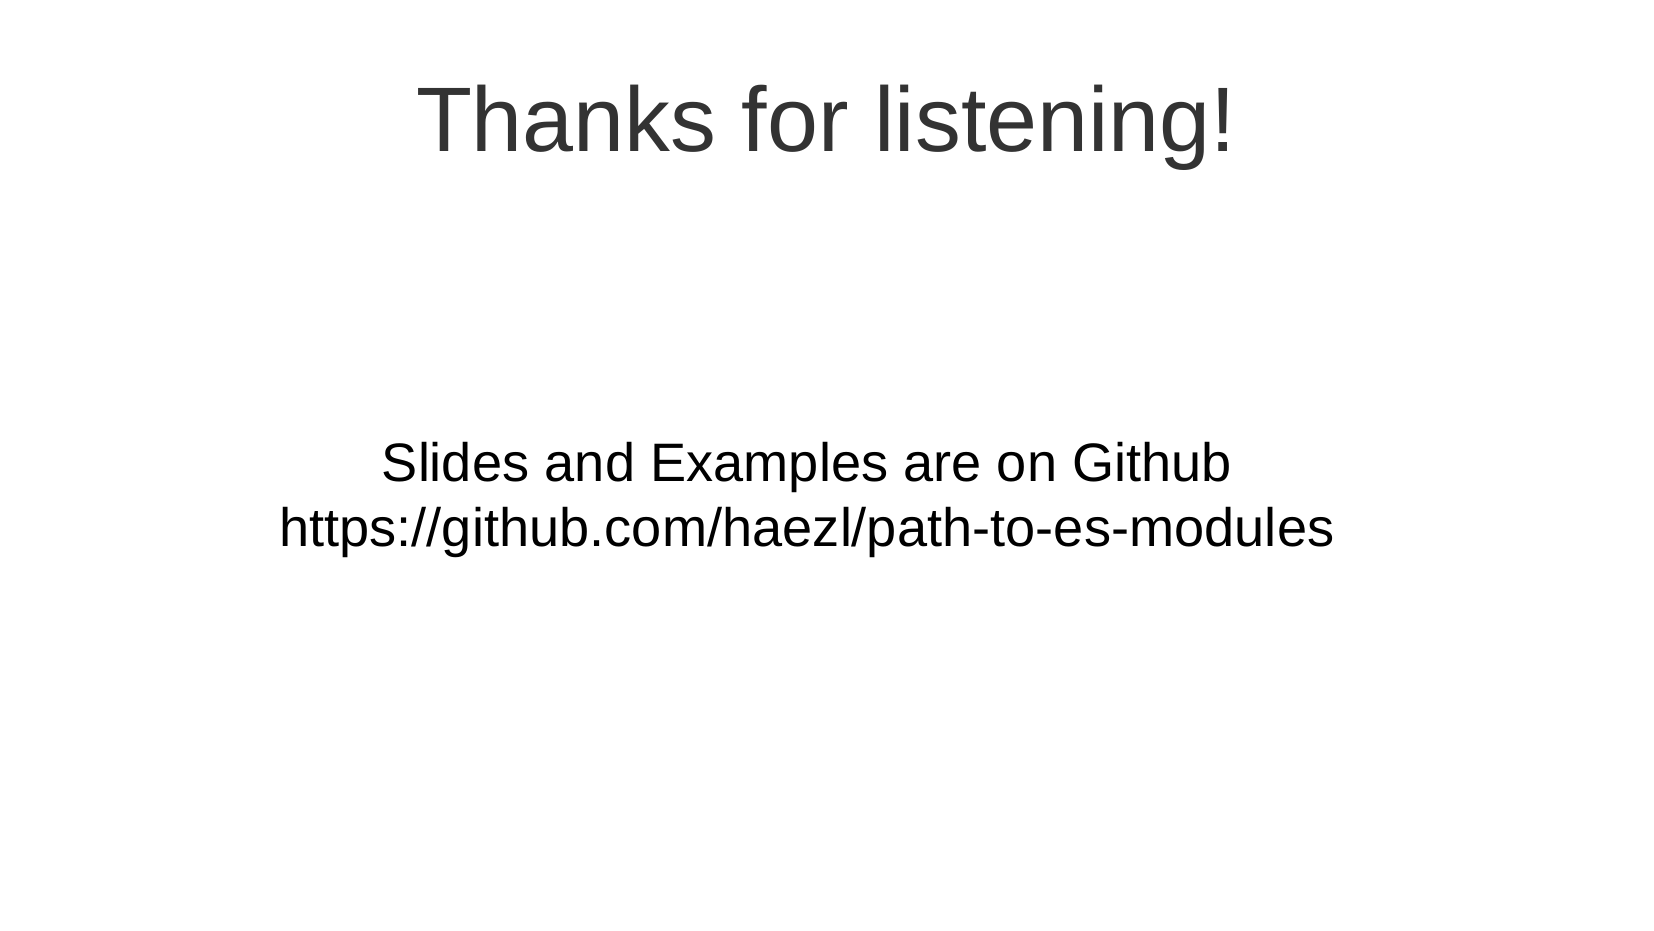

Thanks for listening!
# Slides and Examples are on Github https://github.com/haezl/path-to-es-modules